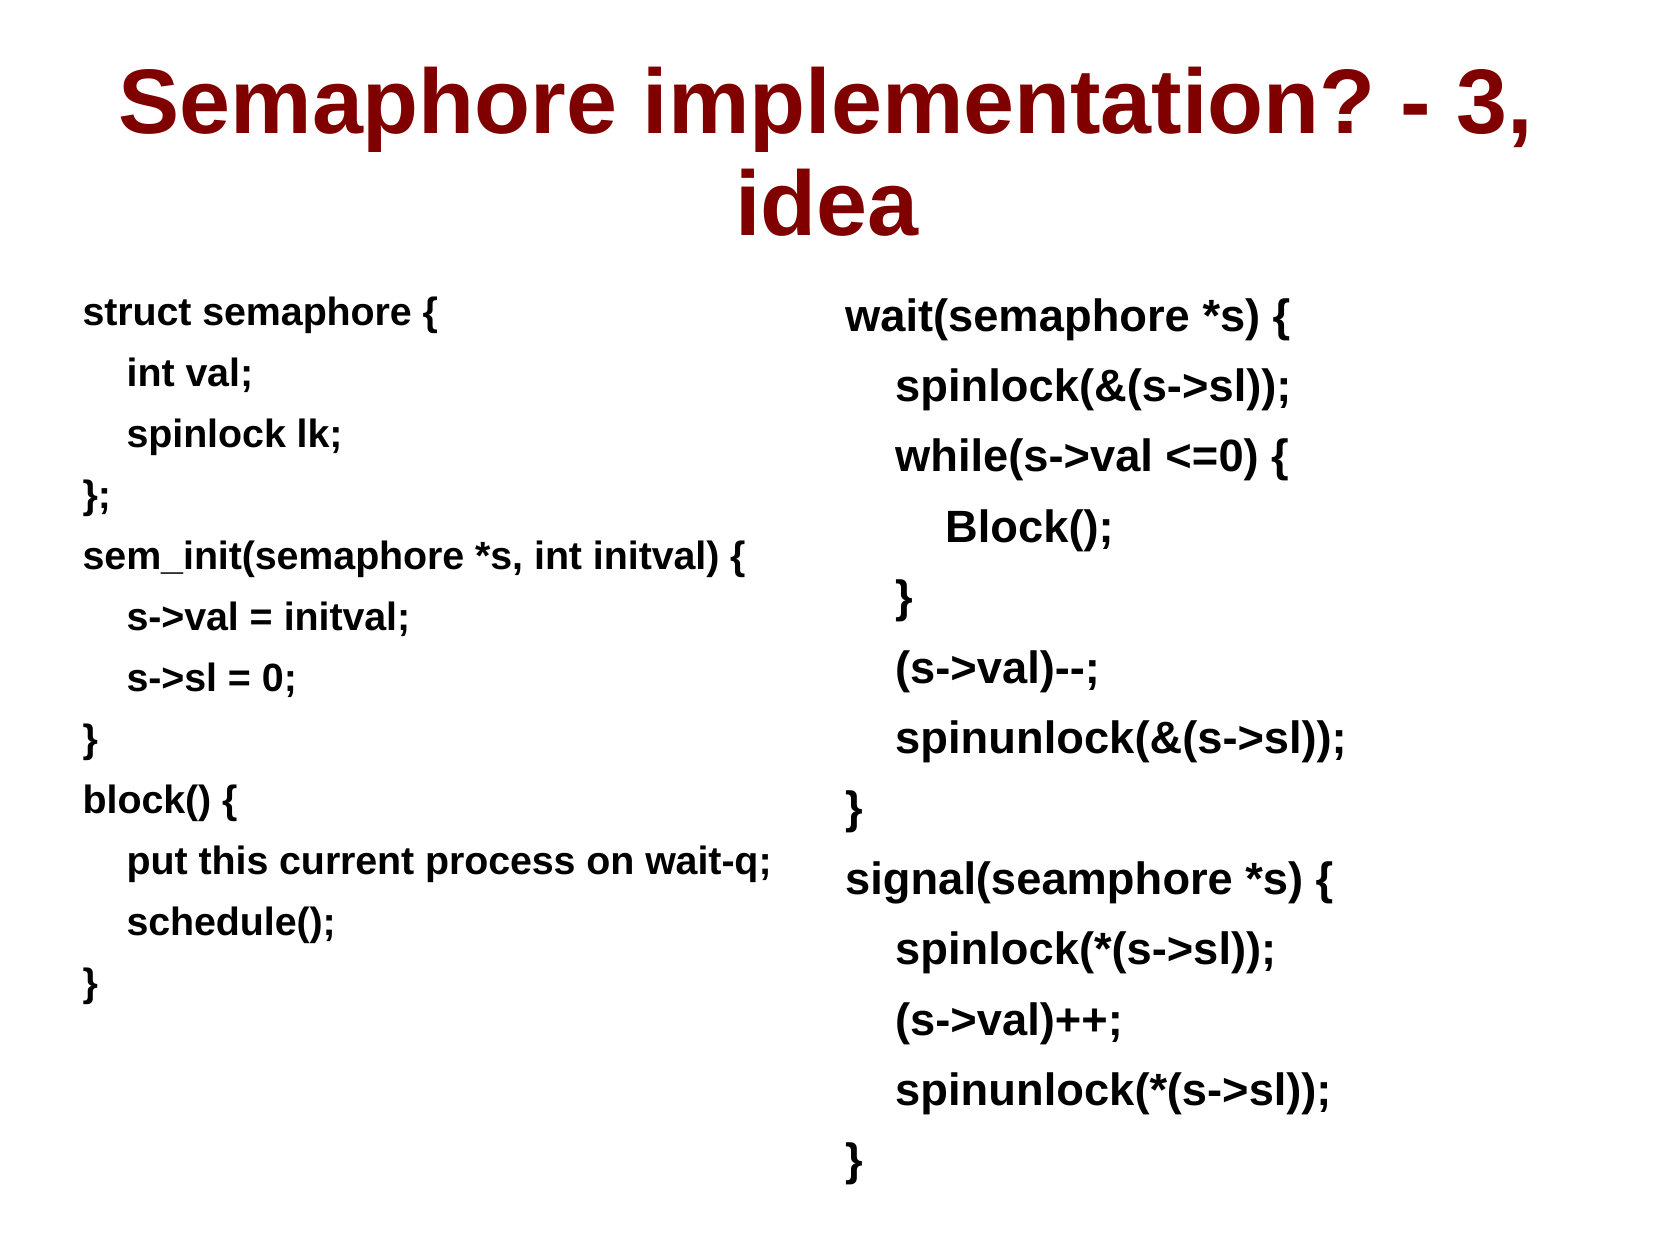

# Semaphore implementation? - 3, idea
struct semaphore {
 int val;
 spinlock lk;
};
sem_init(semaphore *s, int initval) {
 s->val = initval;
 s->sl = 0;
}
block() {
 put this current process on wait-q;
 schedule();
}
wait(semaphore *s) {
 spinlock(&(s->sl));
 while(s->val <=0) {
 Block();
 }
 (s->val)--;
 spinunlock(&(s->sl));
}
signal(seamphore *s) {
 spinlock(*(s->sl));
 (s->val)++;
 spinunlock(*(s->sl));
}